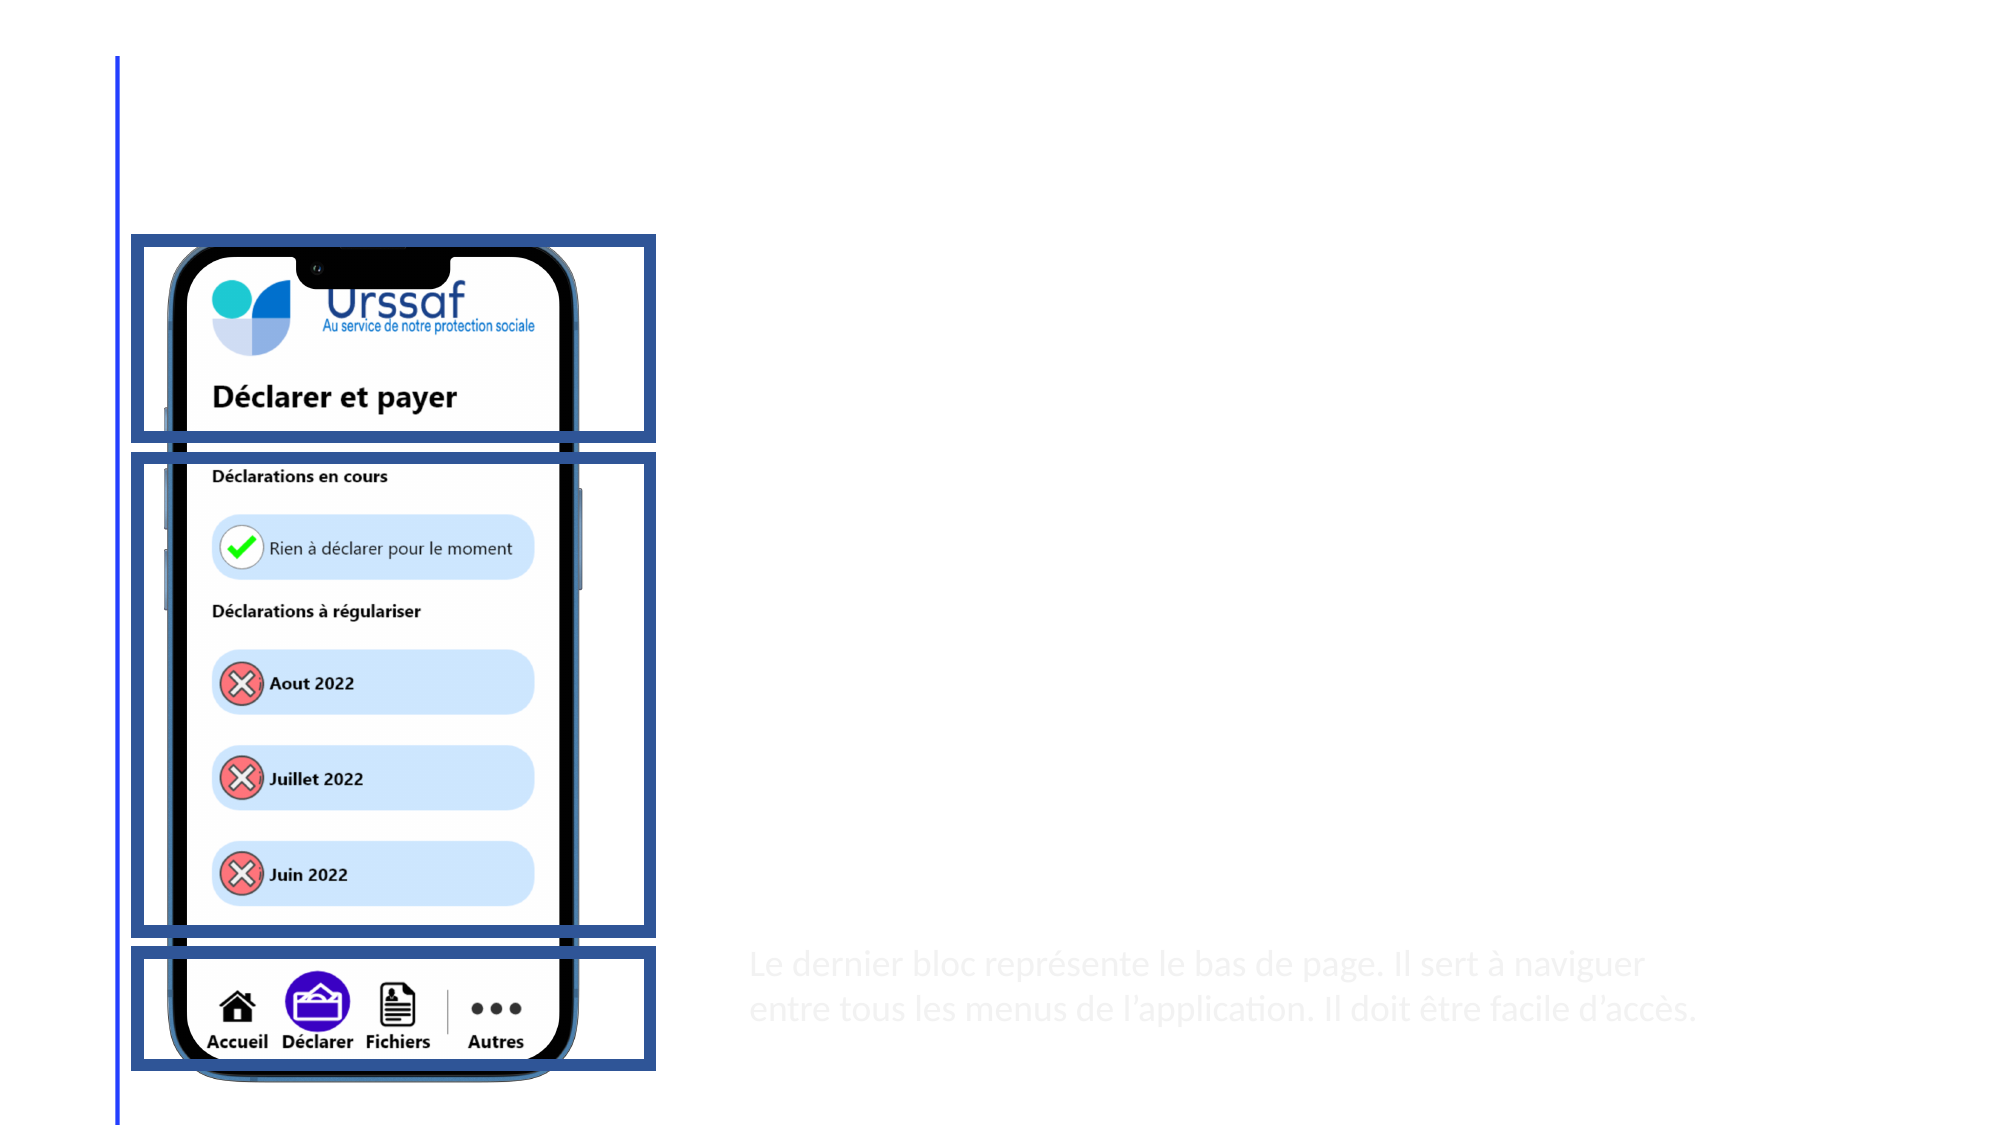

# Le positionnement des blocs
Le premier bloc représente l’entête de la page. On peut y voit apparaitre le logo de l’application et le titre. Il contextualise la
page.
Le deuxième bloc représente le corps de la page. On y retrouve toutes les informations et fonctionnalités importantes. C’est la raison pour laquelle l’utilisateur s’est rendu sur cette page. Elle doit être facile à comprendre et à utiliser, tout en étant facilement lisible et agréable à consulter.
Le dernier bloc représente le bas de page. Il sert à naviguer entre tous les menus de l’application. Il doit être facile d’accès.